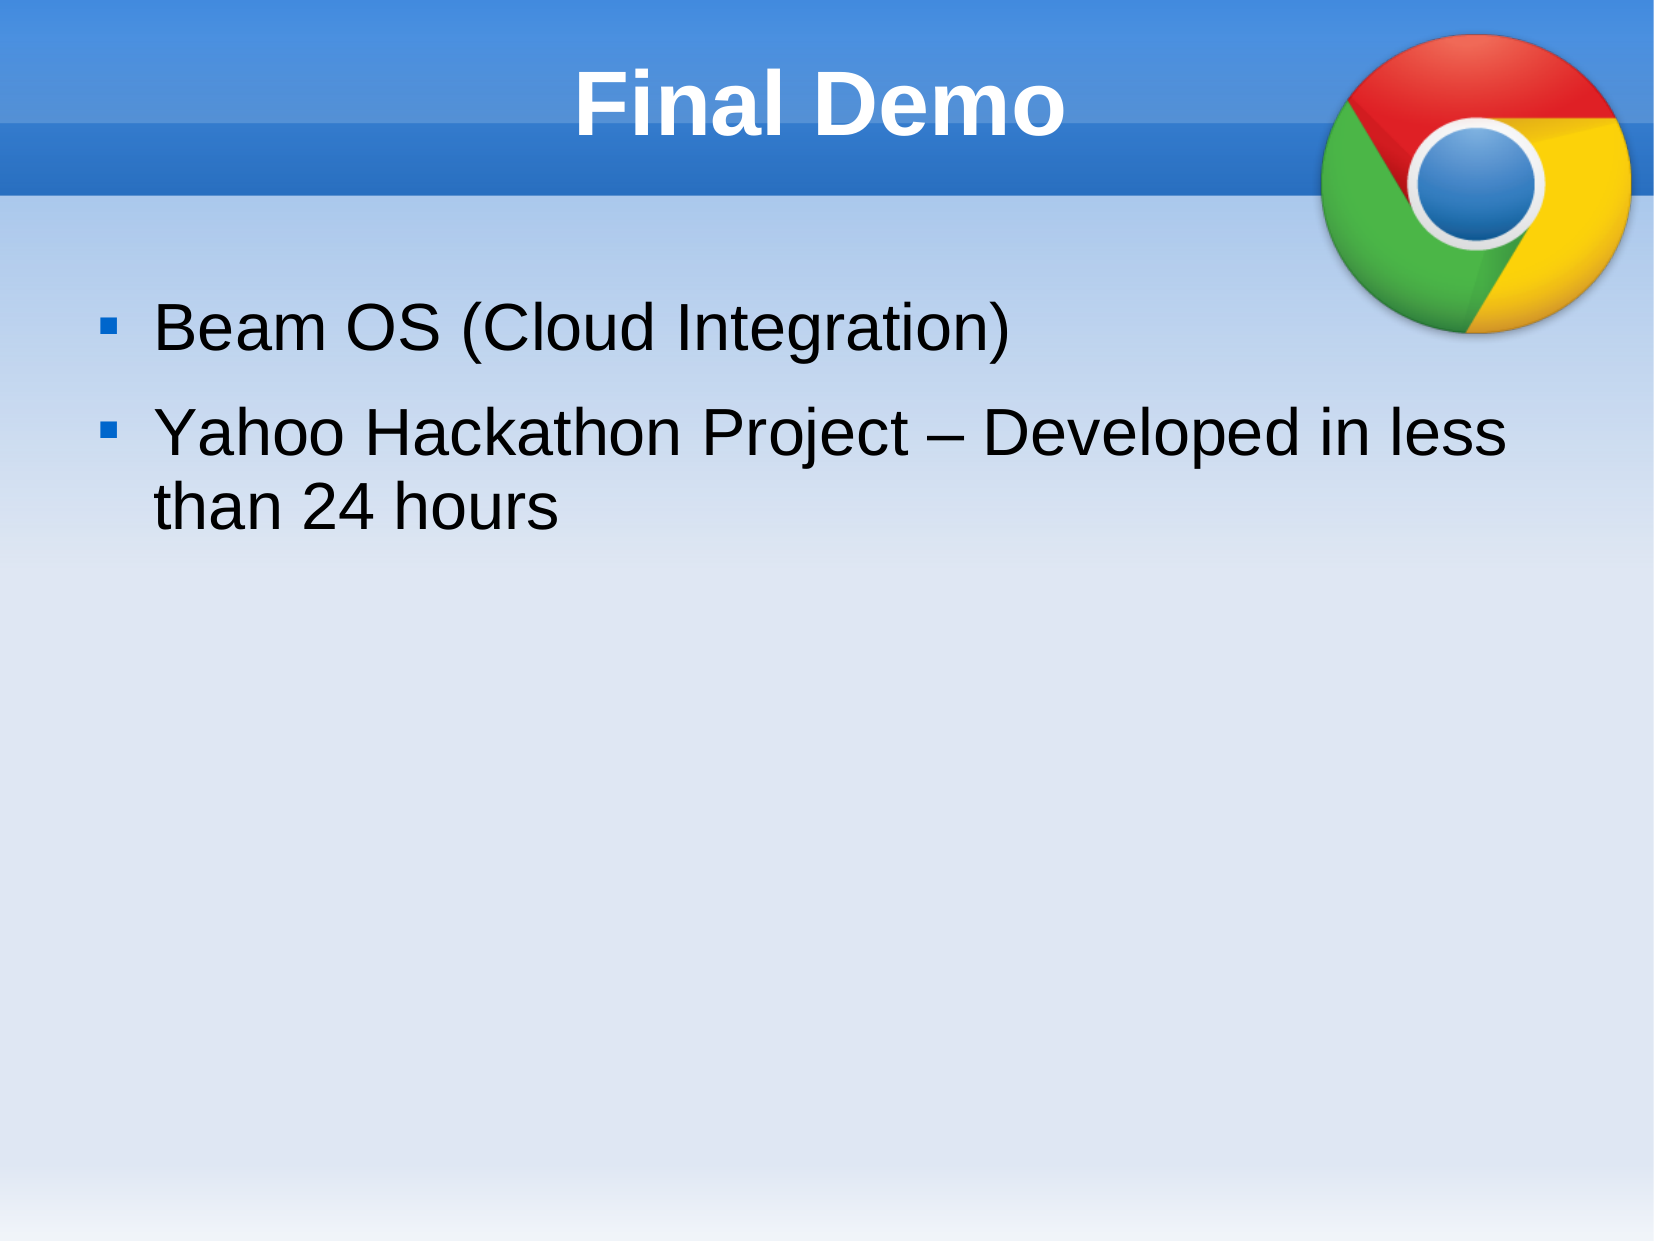

# Final Demo
Beam OS (Cloud Integration)
Yahoo Hackathon Project – Developed in less than 24 hours